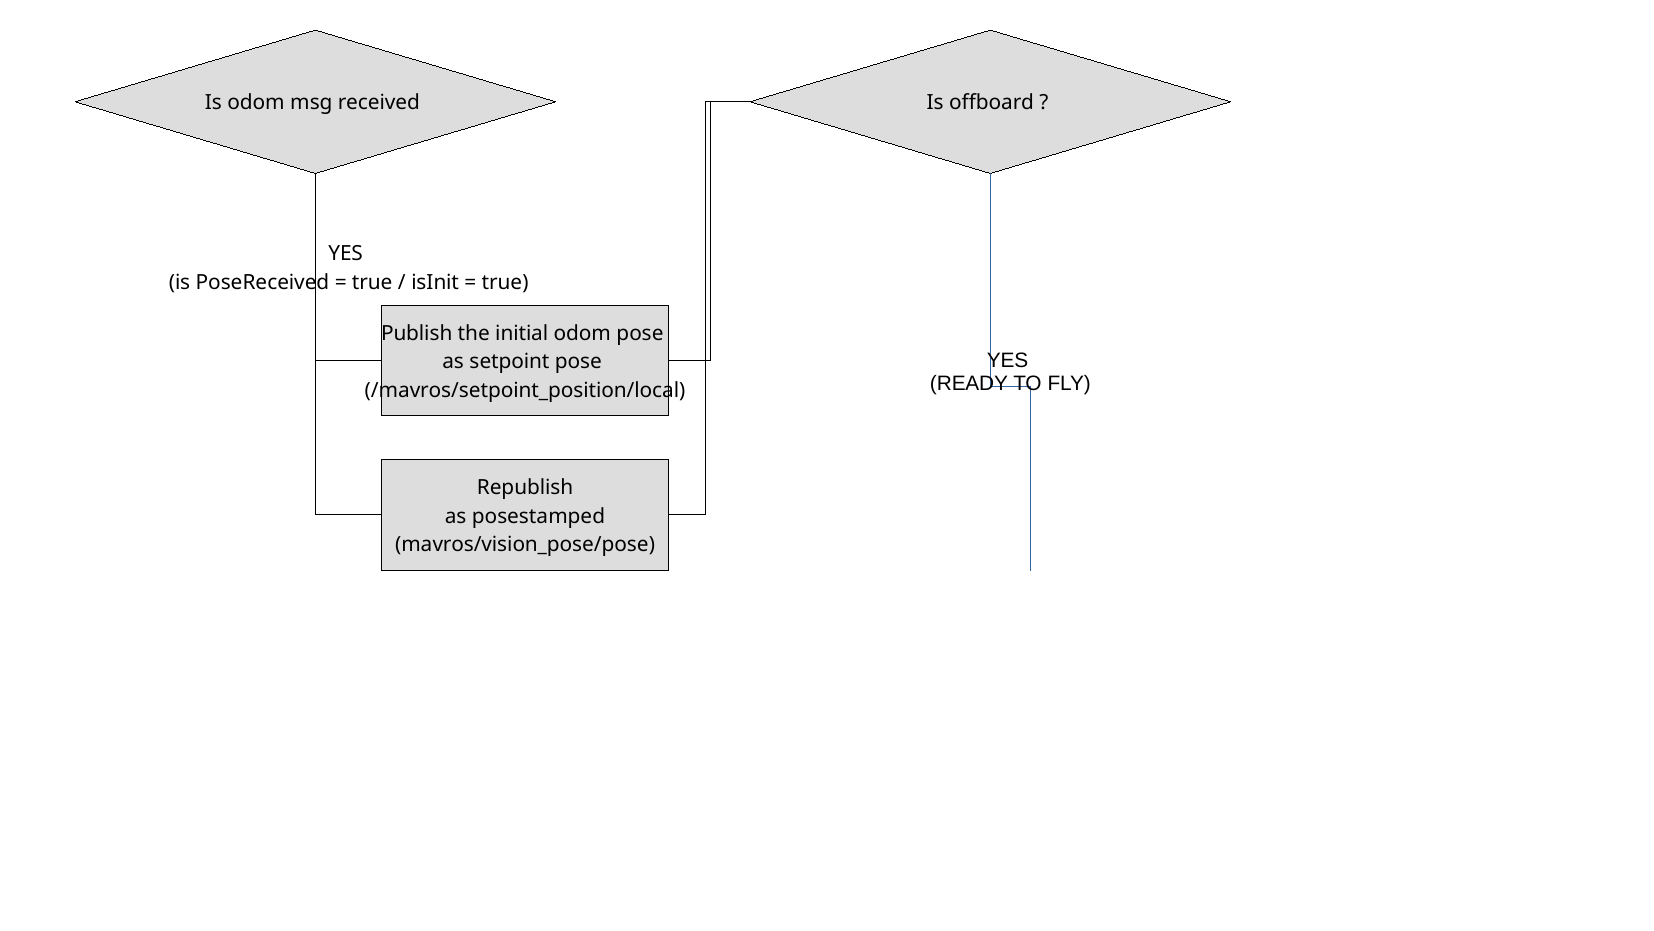

Is odom msg received
Is offboard ?
Publish the initial odom pose
as setpoint pose
(/mavros/setpoint_position/local)
Republish
 as posestamped
(mavros/vision_pose/pose)